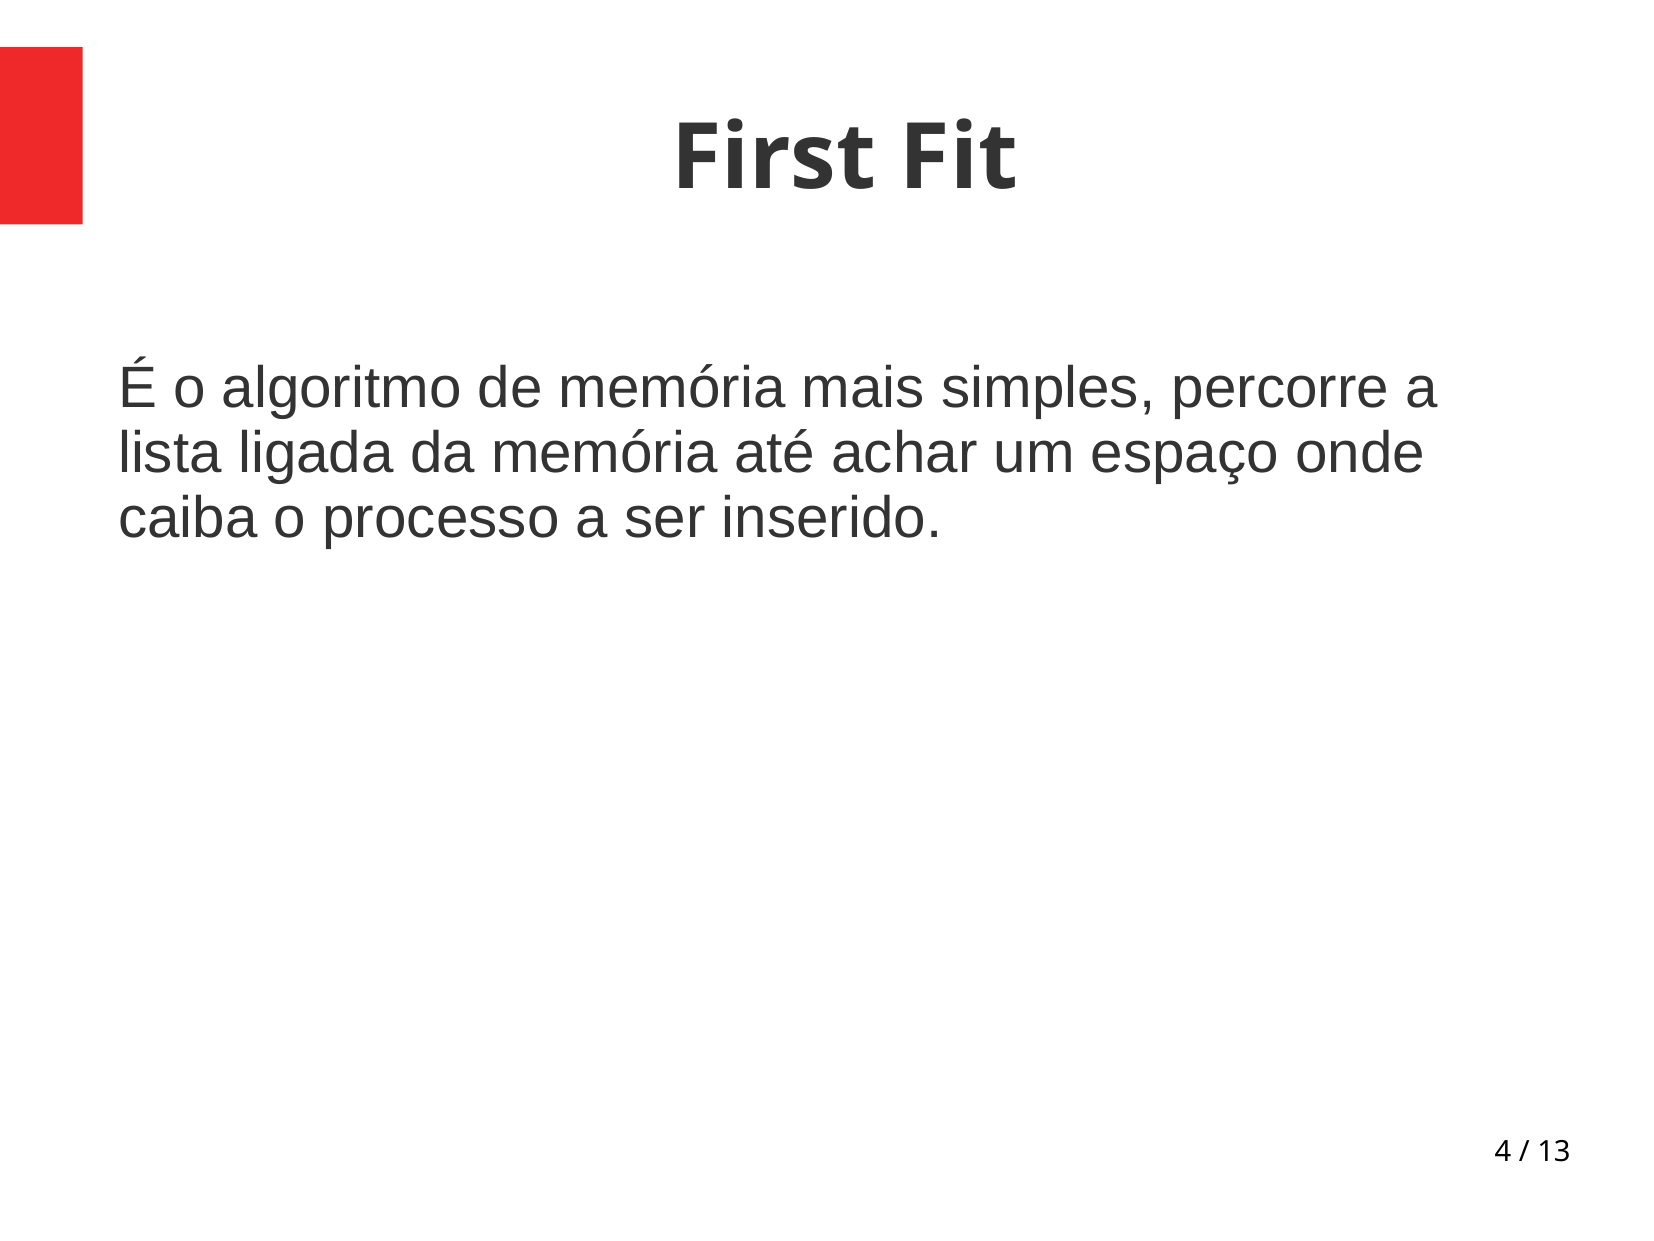

# First Fit
É o algoritmo de memória mais simples, percorre a lista ligada da memória até achar um espaço onde caiba o processo a ser inserido.
4